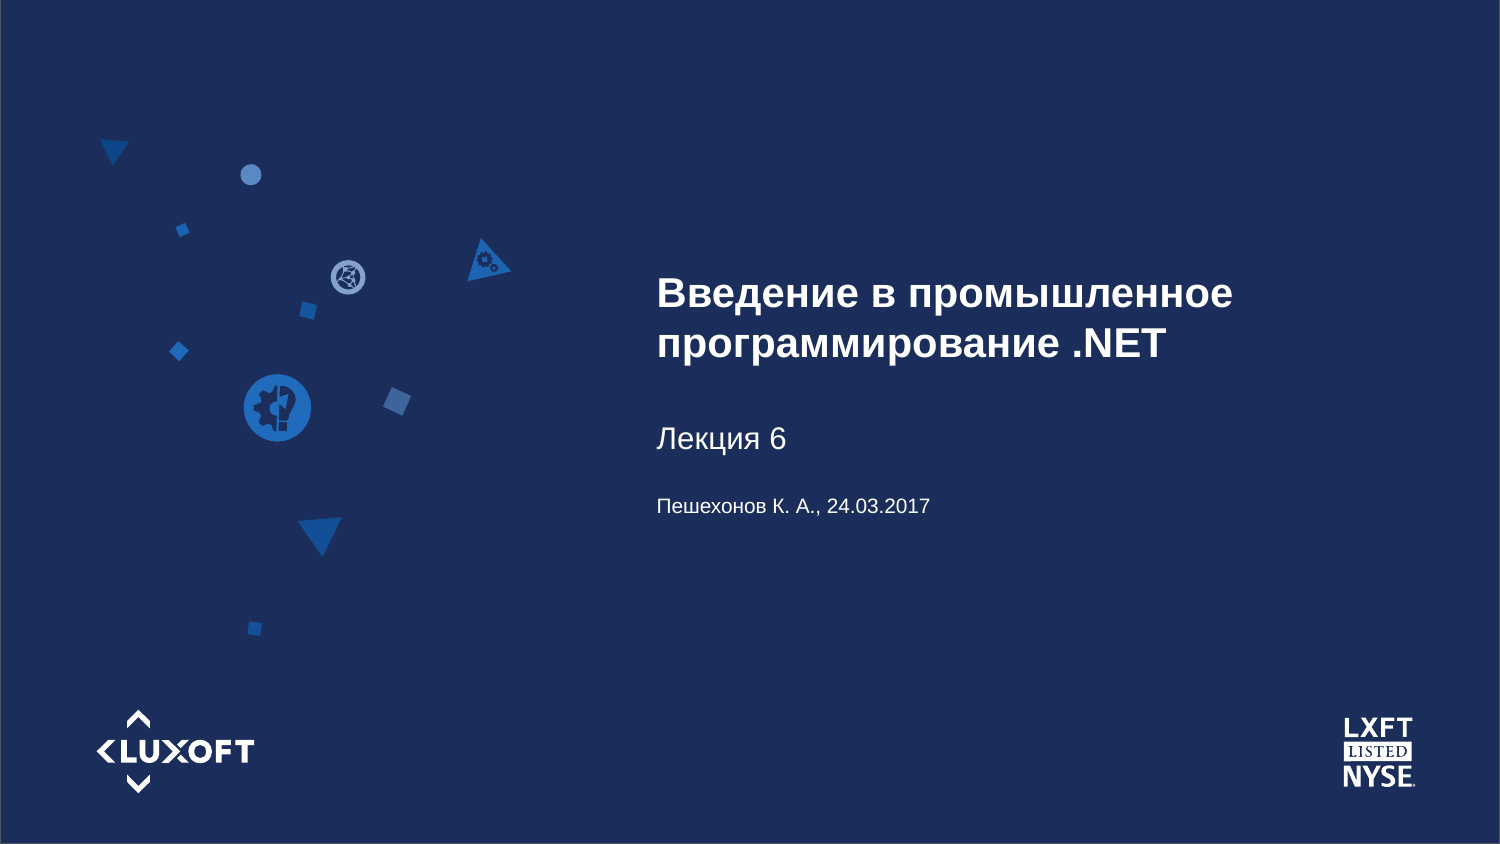

# Введение в промышленное программирование .NET
Лекция 6
Пешехонов К. А., 24.03.2017